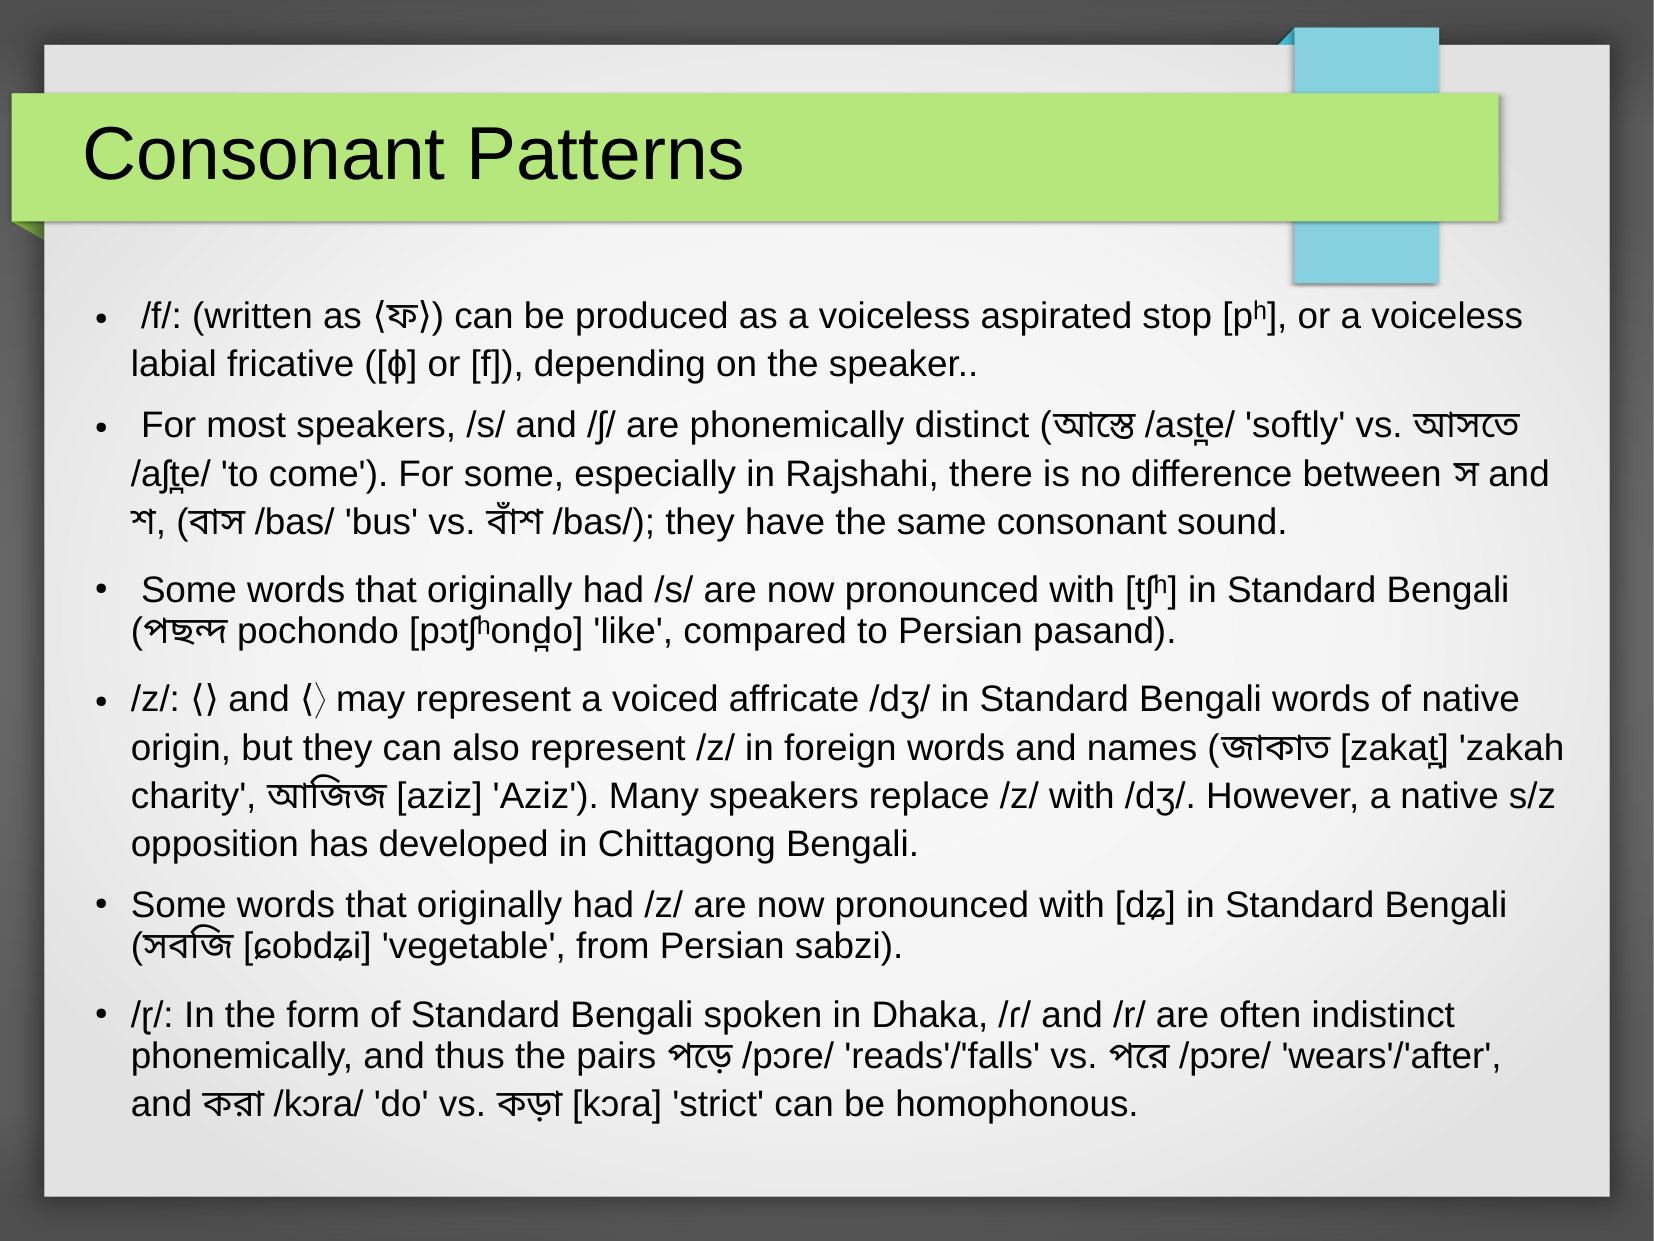

# Consonant Patterns
 /f/: (written as ⟨ফ⟩) can be produced as a voiceless aspirated stop [pʰ], or a voiceless labial fricative ([ɸ] or [f]), depending on the speaker..
 For most speakers, /s/ and /ʃ/ are phonemically distinct (আস্তে /ast̪e/ 'softly' vs. আসতে /aʃt̪e/ 'to come'). For some, especially in Rajshahi, there is no difference between স and শ, (বাস /bas/ 'bus' vs. বাঁশ /bas/); they have the same consonant sound.
 Some words that originally had /s/ are now pronounced with [tʃʰ] in Standard Bengali (পছন্দ pochondo [pɔtʃʰond̪o] 'like', compared to Persian pasand).
/z/: ⟨জ⟩ and ⟨য⟩ may represent a voiced affricate /dʒ/ in Standard Bengali words of native origin, but they can also represent /z/ in foreign words and names (জাকাত [zakat̪] 'zakah charity', আজিজ [aziz] 'Aziz'). Many speakers replace /z/ with /dʒ/. However, a native s/z opposition has developed in Chittagong Bengali.
Some words that originally had /z/ are now pronounced with [dʑ] in Standard Bengali (সবজি [ɕobdʑi] 'vegetable', from Persian sabzi).
/ɽ/: In the form of Standard Bengali spoken in Dhaka, /ɾ/ and /r/ are often indistinct phonemically, and thus the pairs পড়ে /pɔɾe/ 'reads'/'falls' vs. পরে /pɔre/ 'wears'/'after', and করা /kɔra/ 'do' vs. কড়া [kɔɾa] 'strict' can be homophonous.